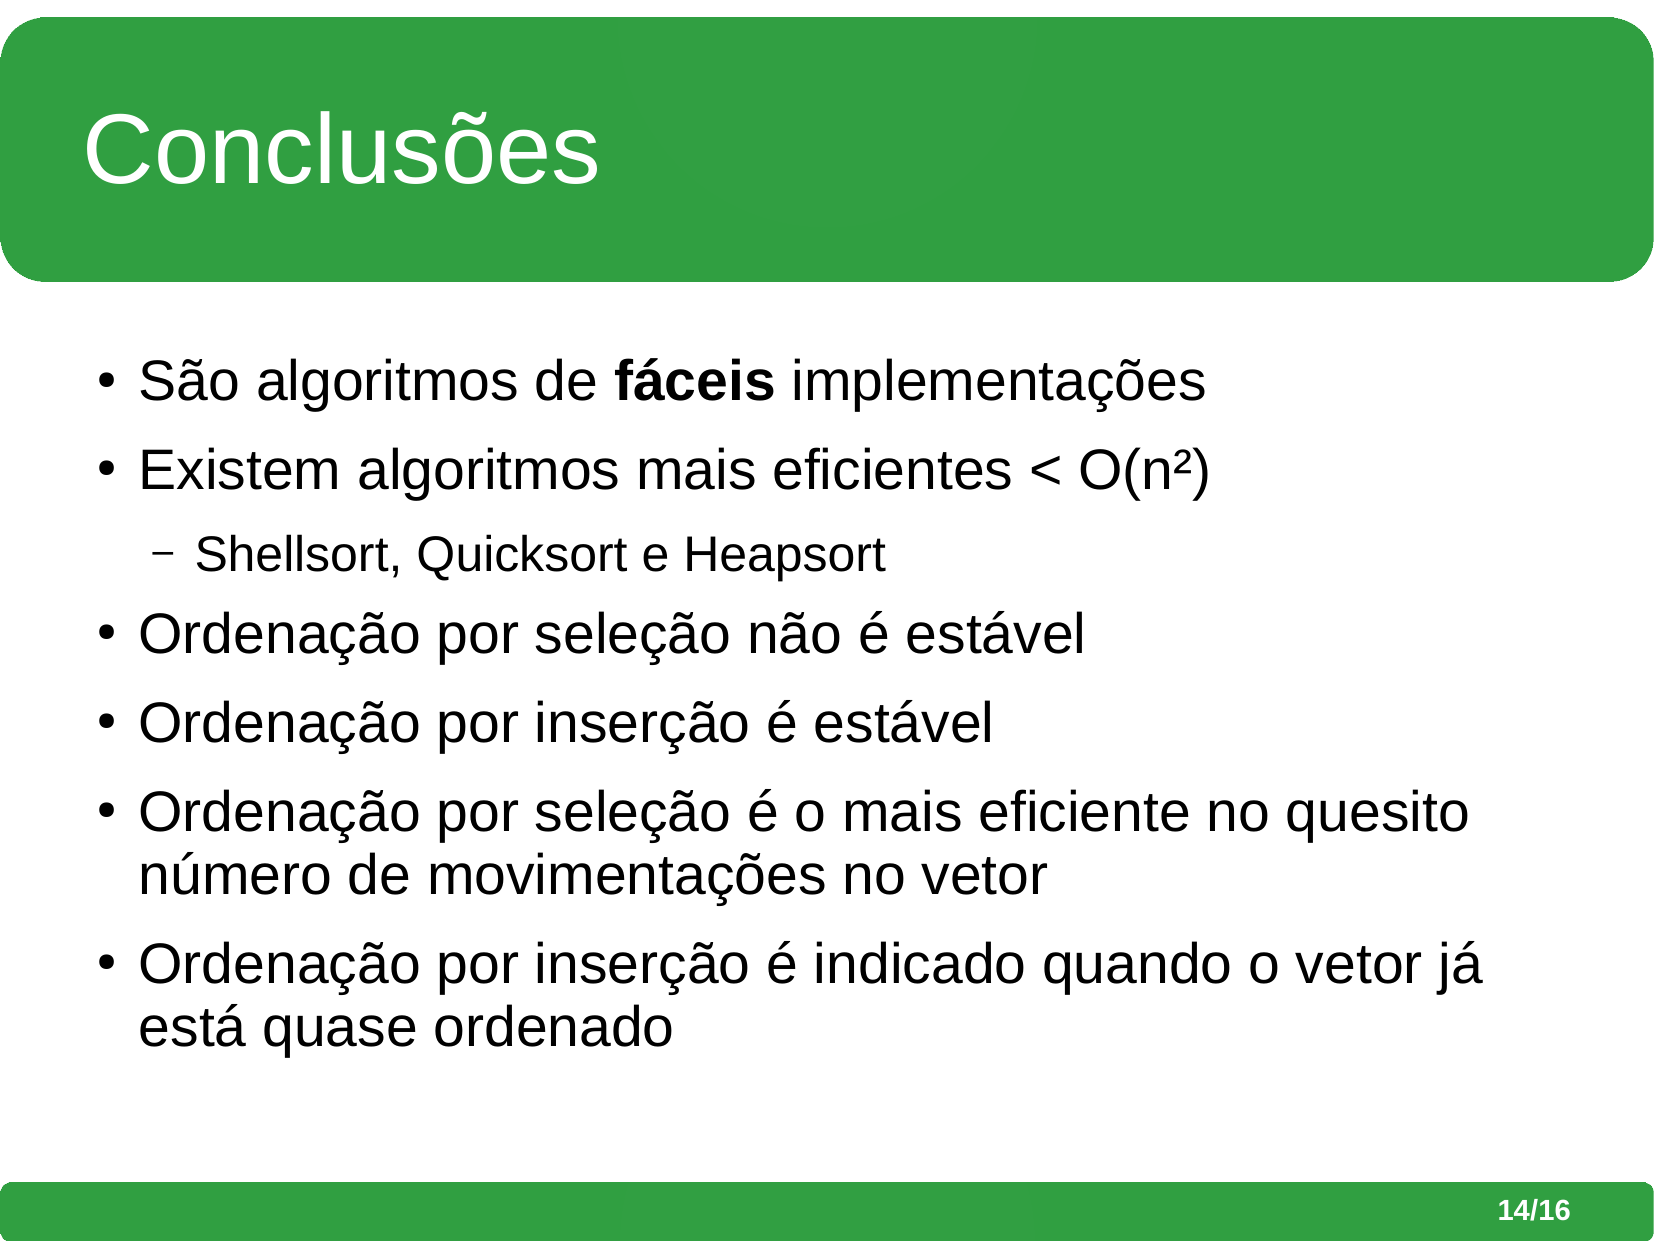

# Conclusões
São algoritmos de fáceis implementações
Existem algoritmos mais eficientes < O(n²)
Shellsort, Quicksort e Heapsort
Ordenação por seleção não é estável
Ordenação por inserção é estável
Ordenação por seleção é o mais eficiente no quesito número de movimentações no vetor
Ordenação por inserção é indicado quando o vetor já está quase ordenado
14